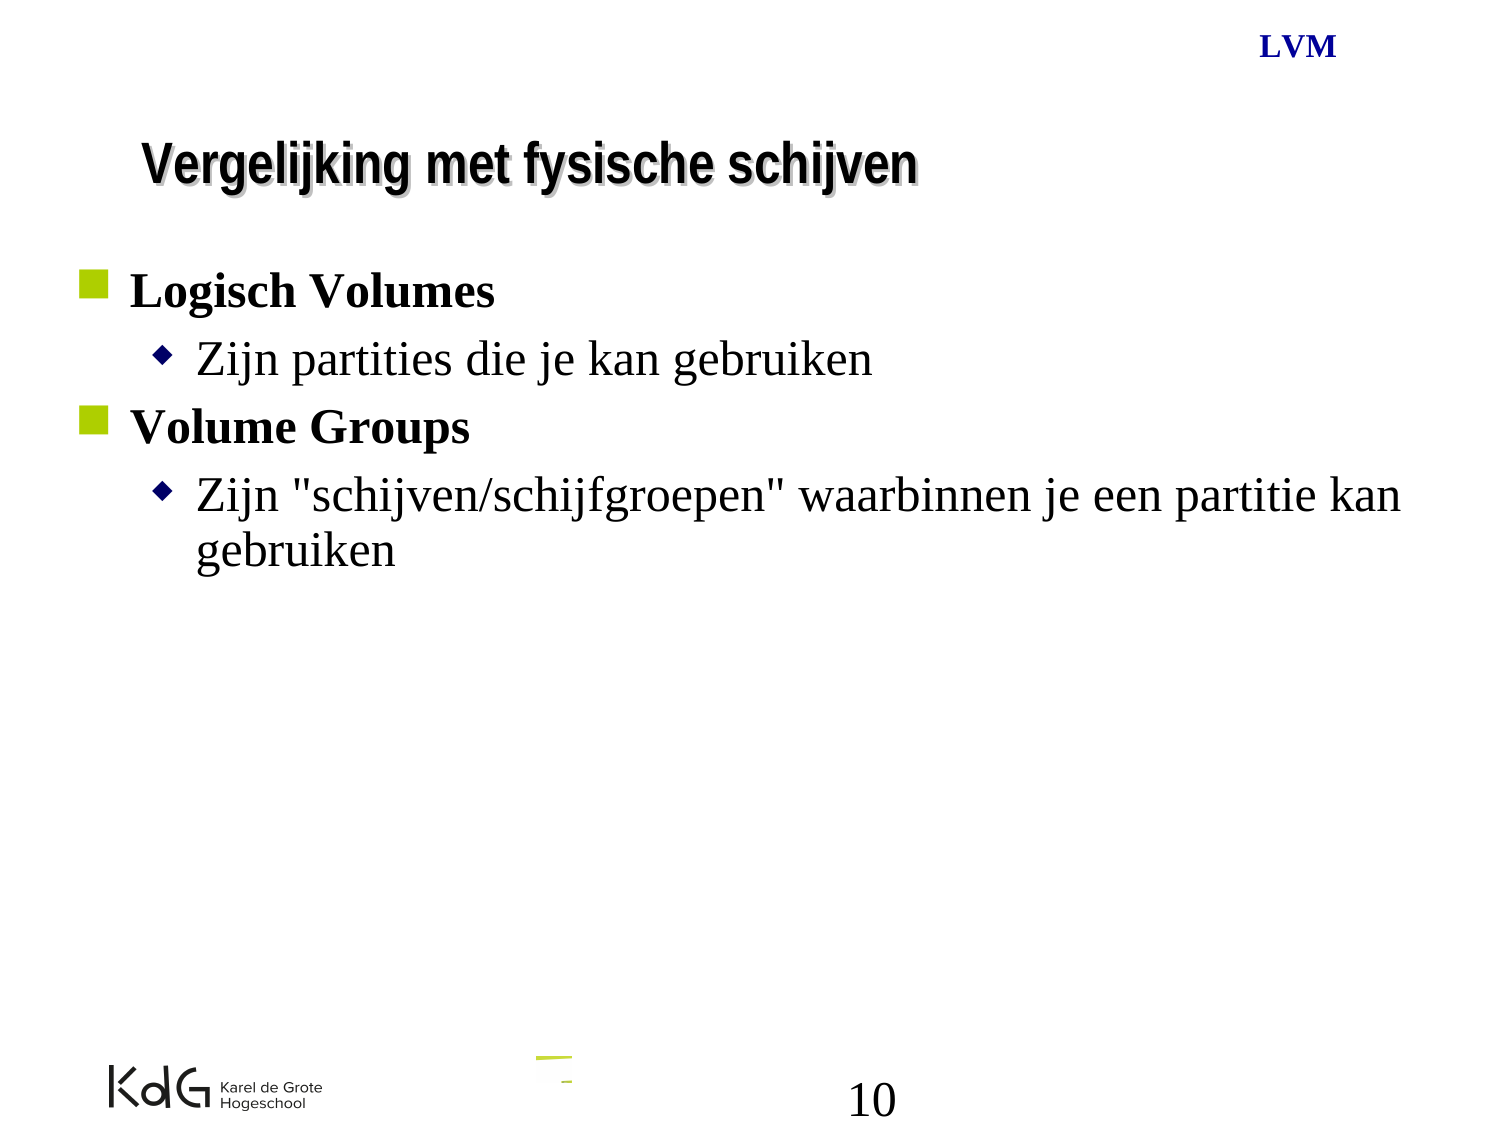

# Vergelijking met fysische schijven
Logisch Volumes
Zijn partities die je kan gebruiken
Volume Groups
Zijn "schijven/schijfgroepen" waarbinnen je een partitie kan gebruiken